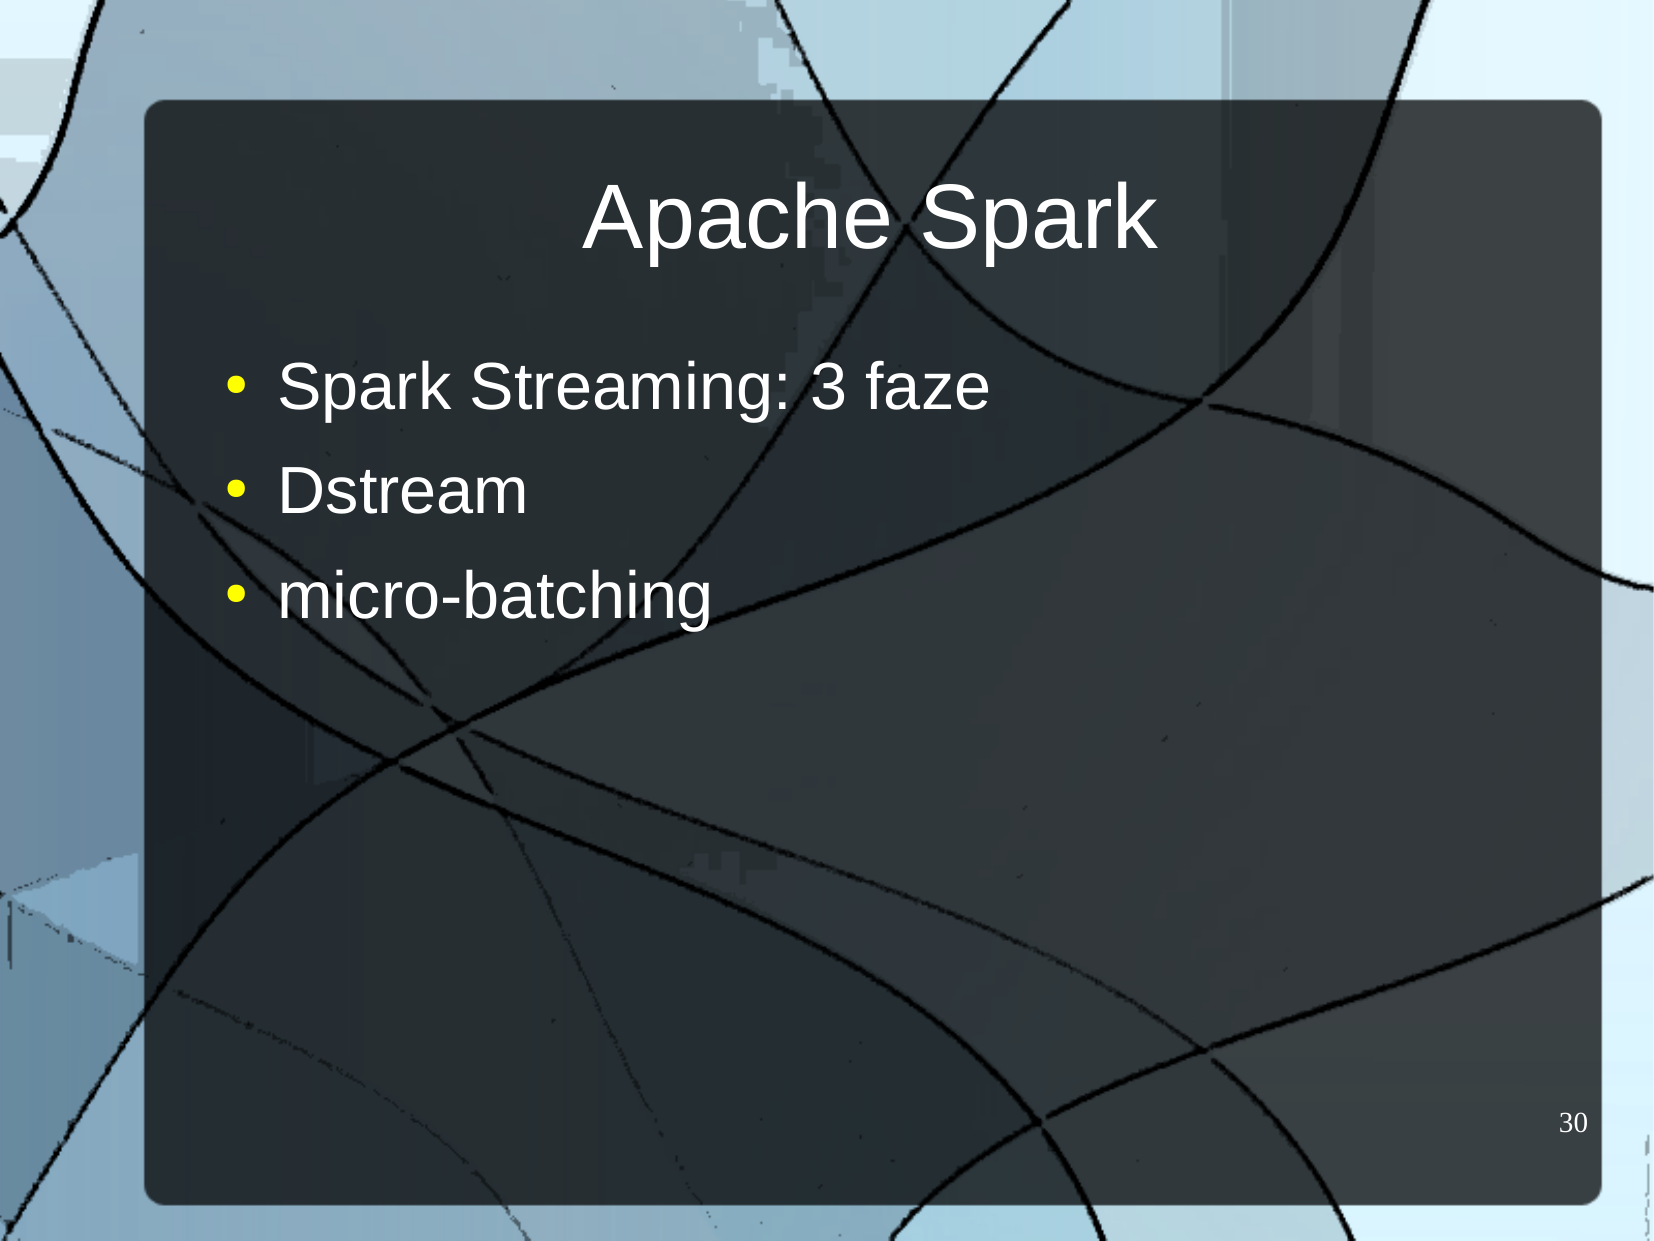

# Apache Spark
Spark Streaming: 3 faze
Dstream
micro-batching
30